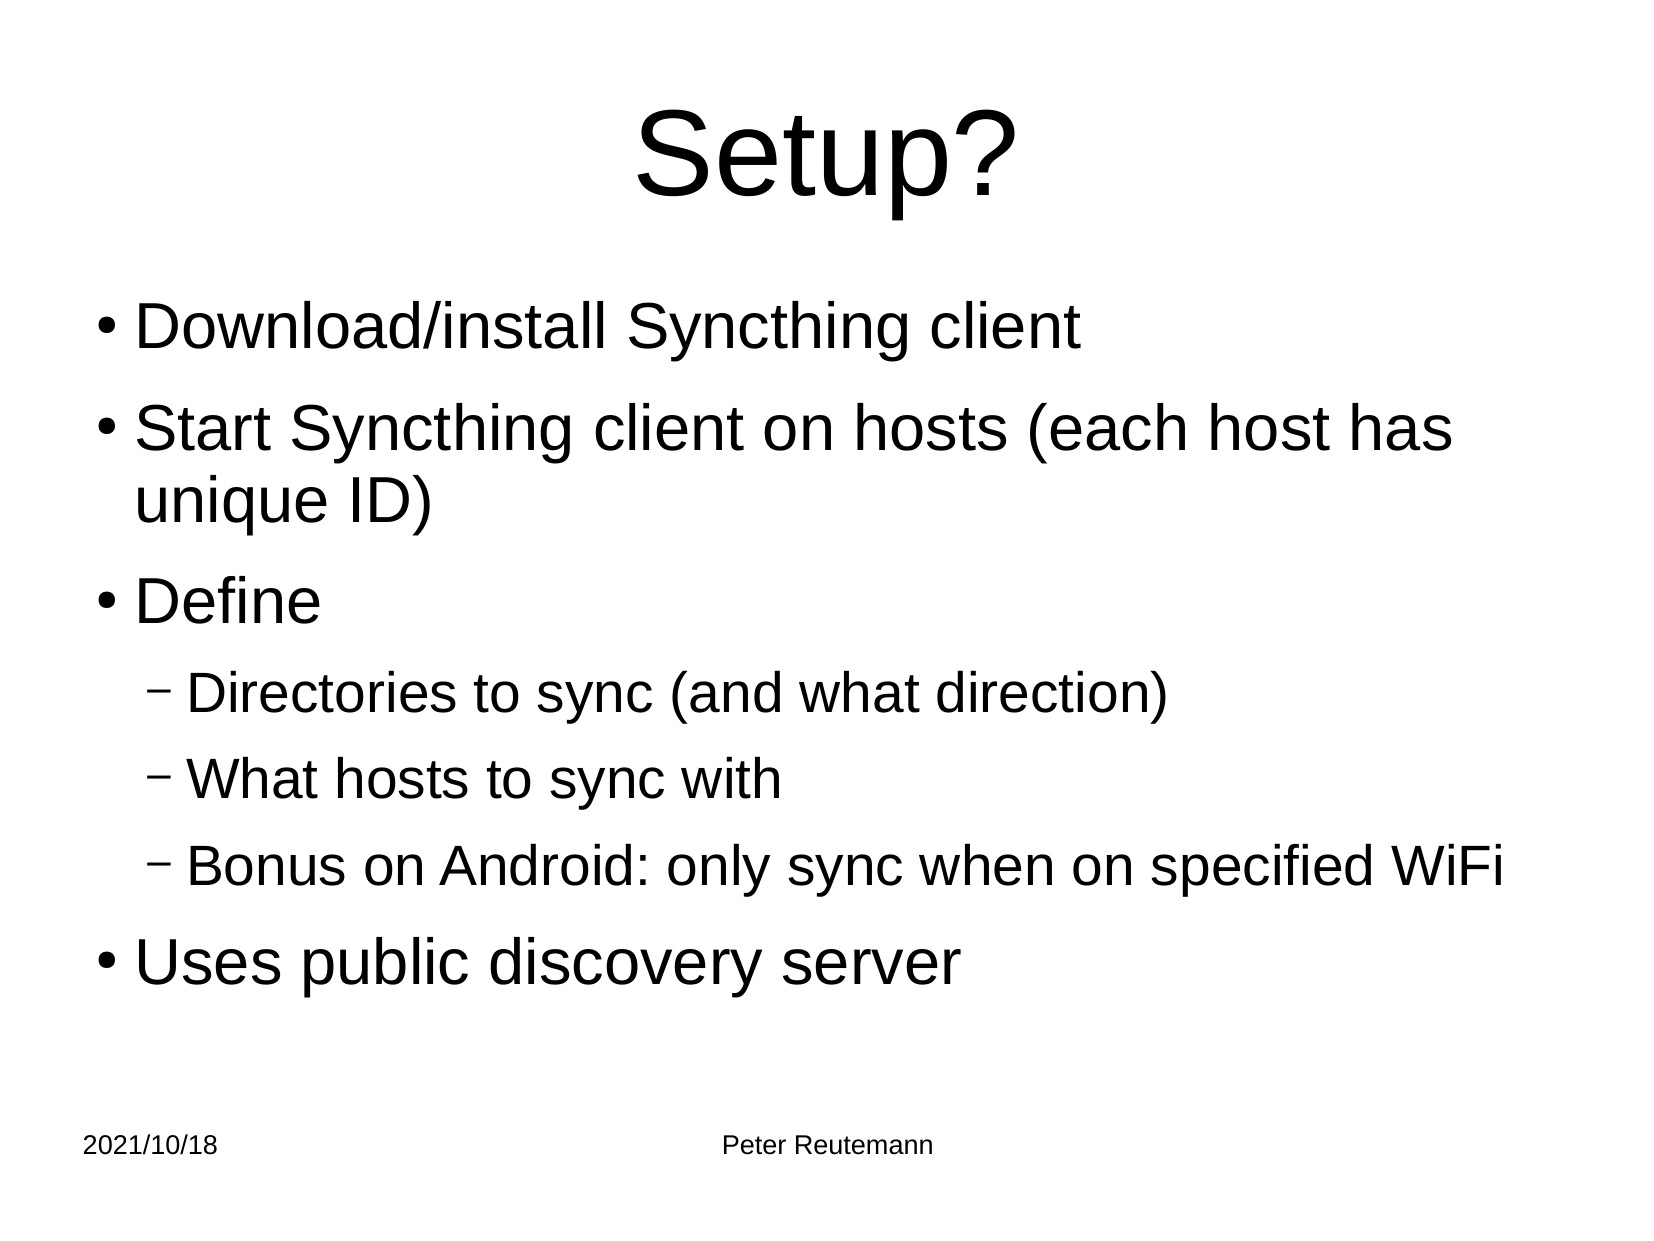

# Setup?
Download/install Syncthing client
Start Syncthing client on hosts (each host has unique ID)
Define
Directories to sync (and what direction)
What hosts to sync with
Bonus on Android: only sync when on specified WiFi
Uses public discovery server
2021/10/18
Peter Reutemann